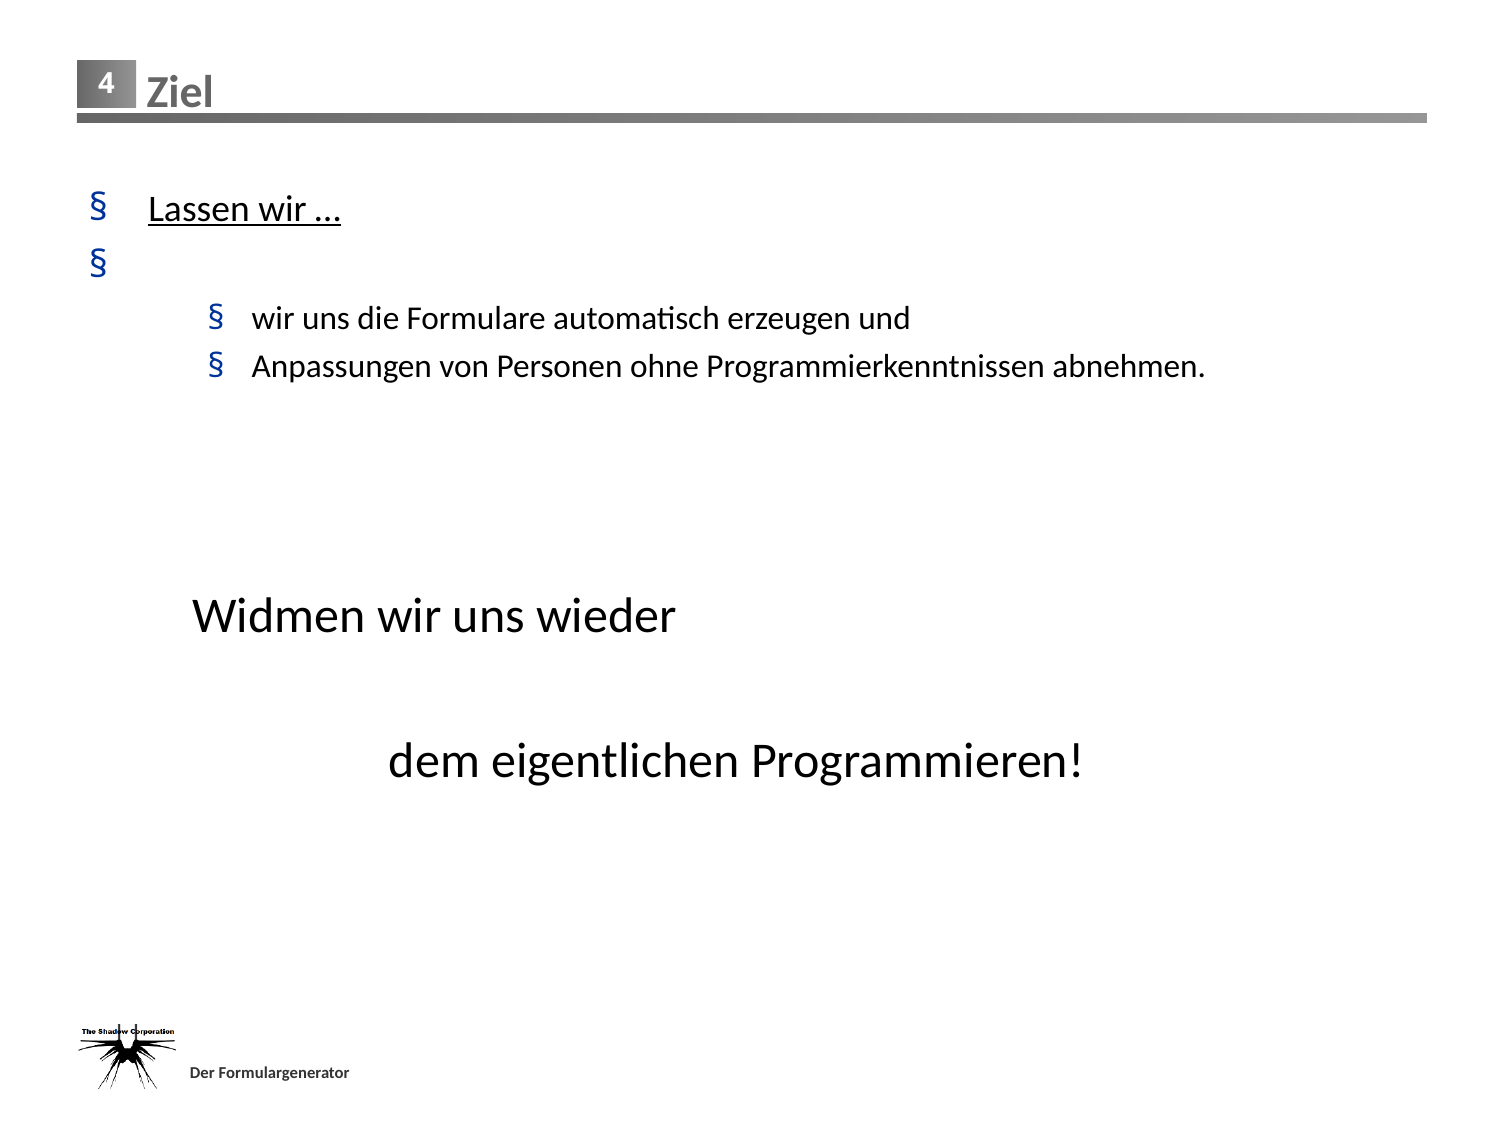

# Ziel
	Lassen wir …
	wir uns die Formulare automatisch erzeugen und
 	Anpassungen von Personen ohne Programmierkenntnissen abnehmen.
		Widmen wir uns wieder
						dem eigentlichen Programmieren!